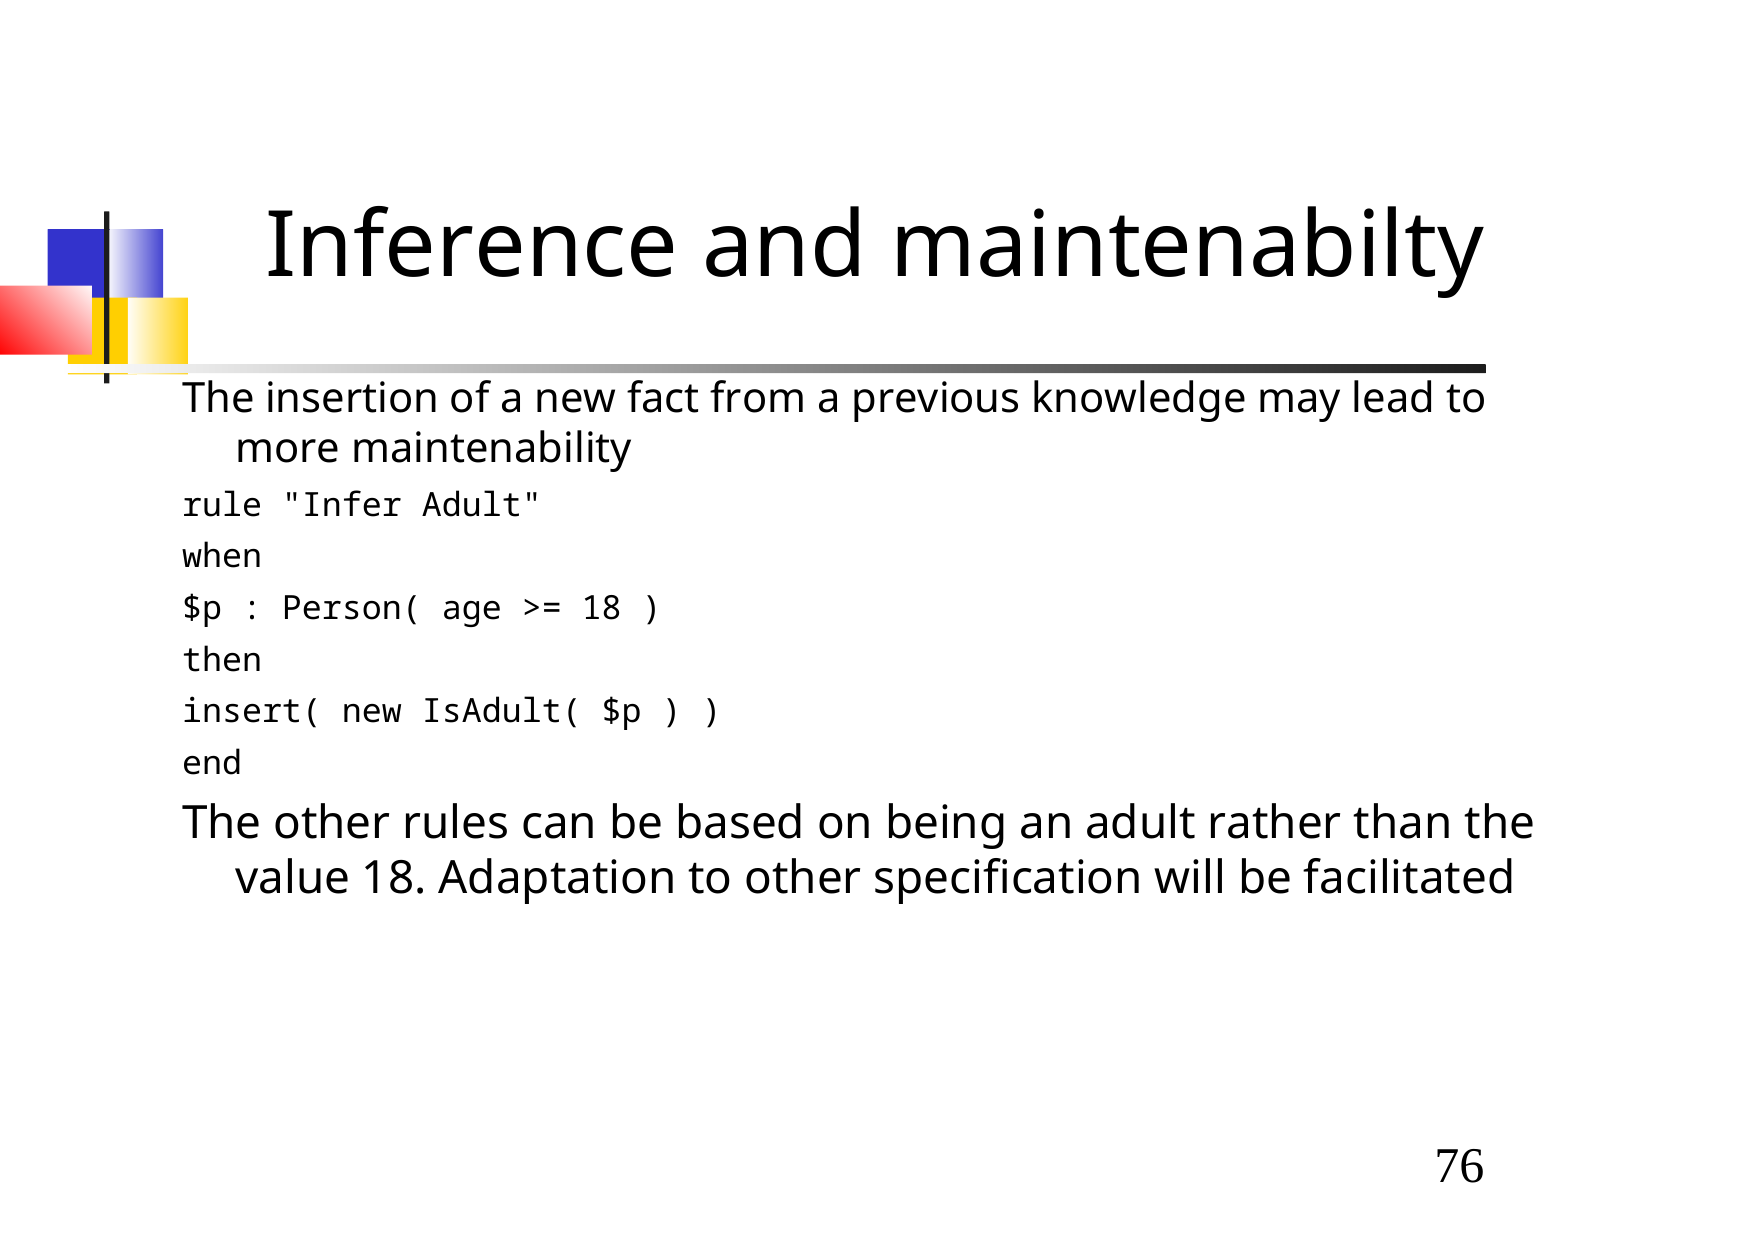

# Inference and maintenabilty
The insertion of a new fact from a previous knowledge may lead to more maintenability
rule "Infer Adult"
when
$p : Person( age >= 18 )
then
insert( new IsAdult( $p ) )
end
The other rules can be based on being an adult rather than the value 18. Adaptation to other specification will be facilitated